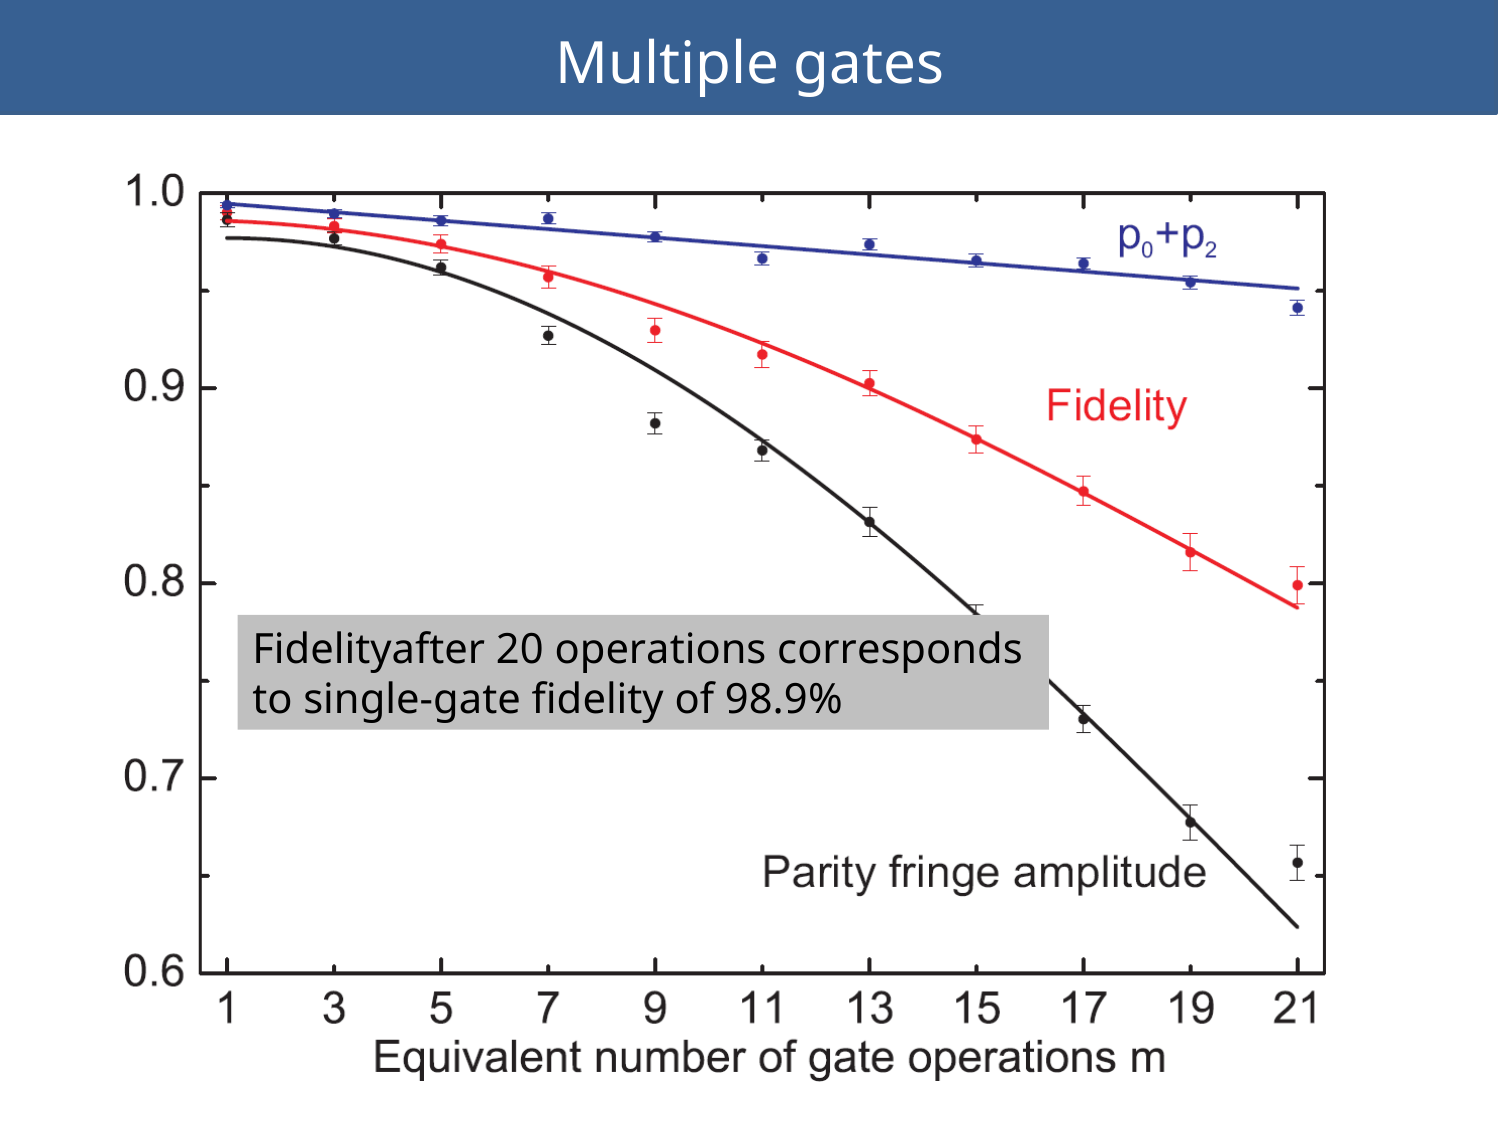

Multiple gates
Fidelityafter 20 operations corresponds
to single-gate fidelity of 98.9%